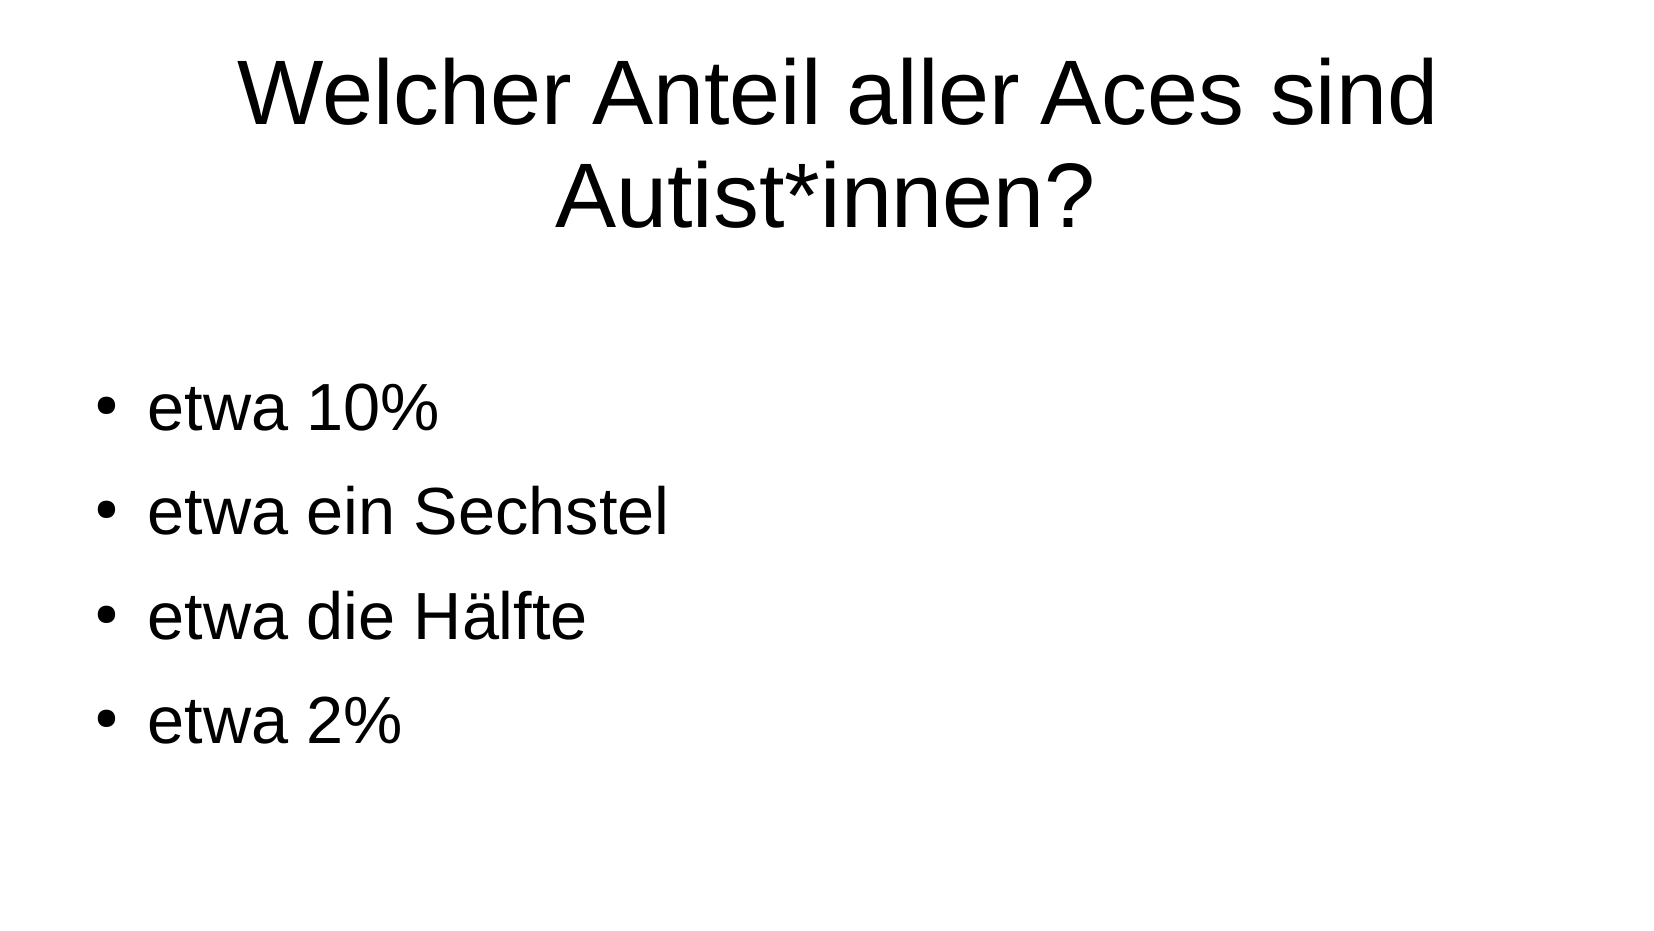

# Welcher Anteil aller Aces sind Autist*innen?
etwa 10%
etwa ein Sechstel
etwa die Hälfte
etwa 2%